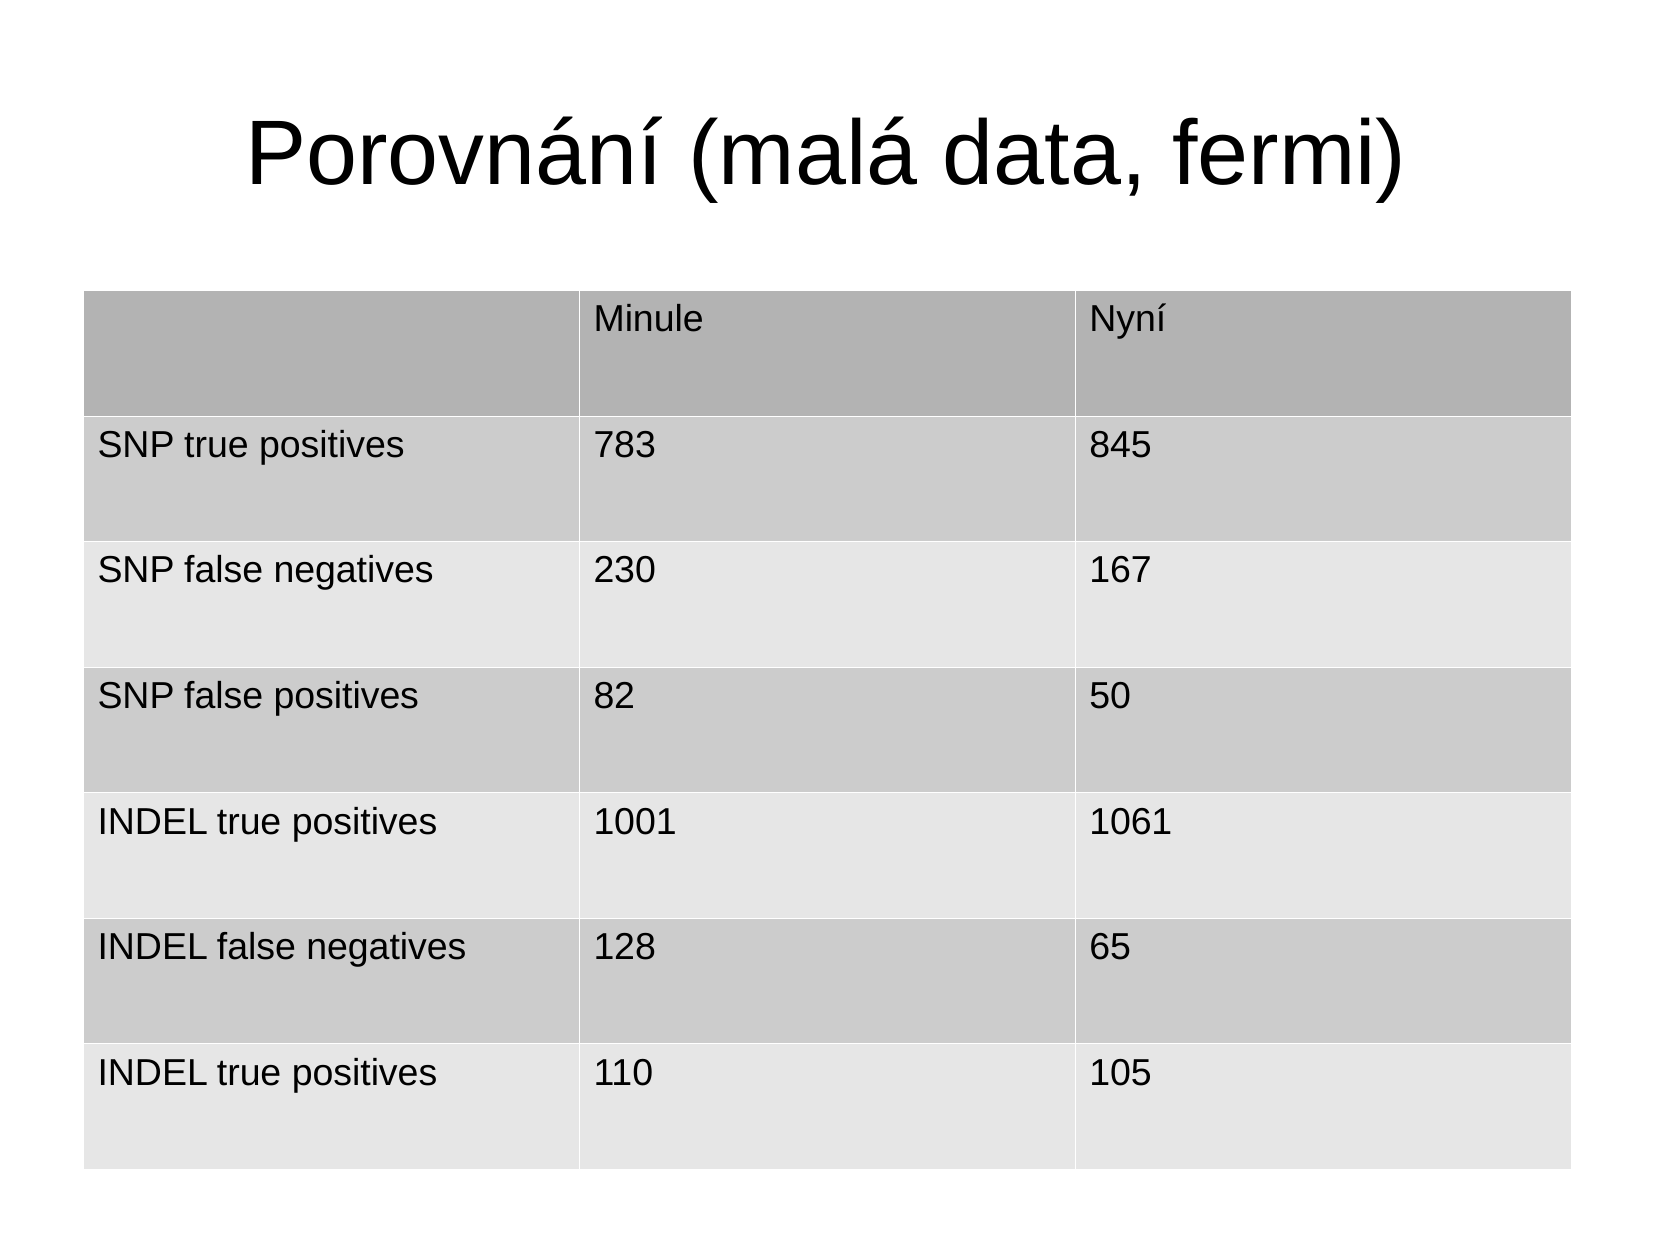

# Porovnání (malá data, fermi)
| | Minule | Nyní |
| --- | --- | --- |
| SNP true positives | 783 | 845 |
| SNP false negatives | 230 | 167 |
| SNP false positives | 82 | 50 |
| INDEL true positives | 1001 | 1061 |
| INDEL false negatives | 128 | 65 |
| INDEL true positives | 110 | 105 |